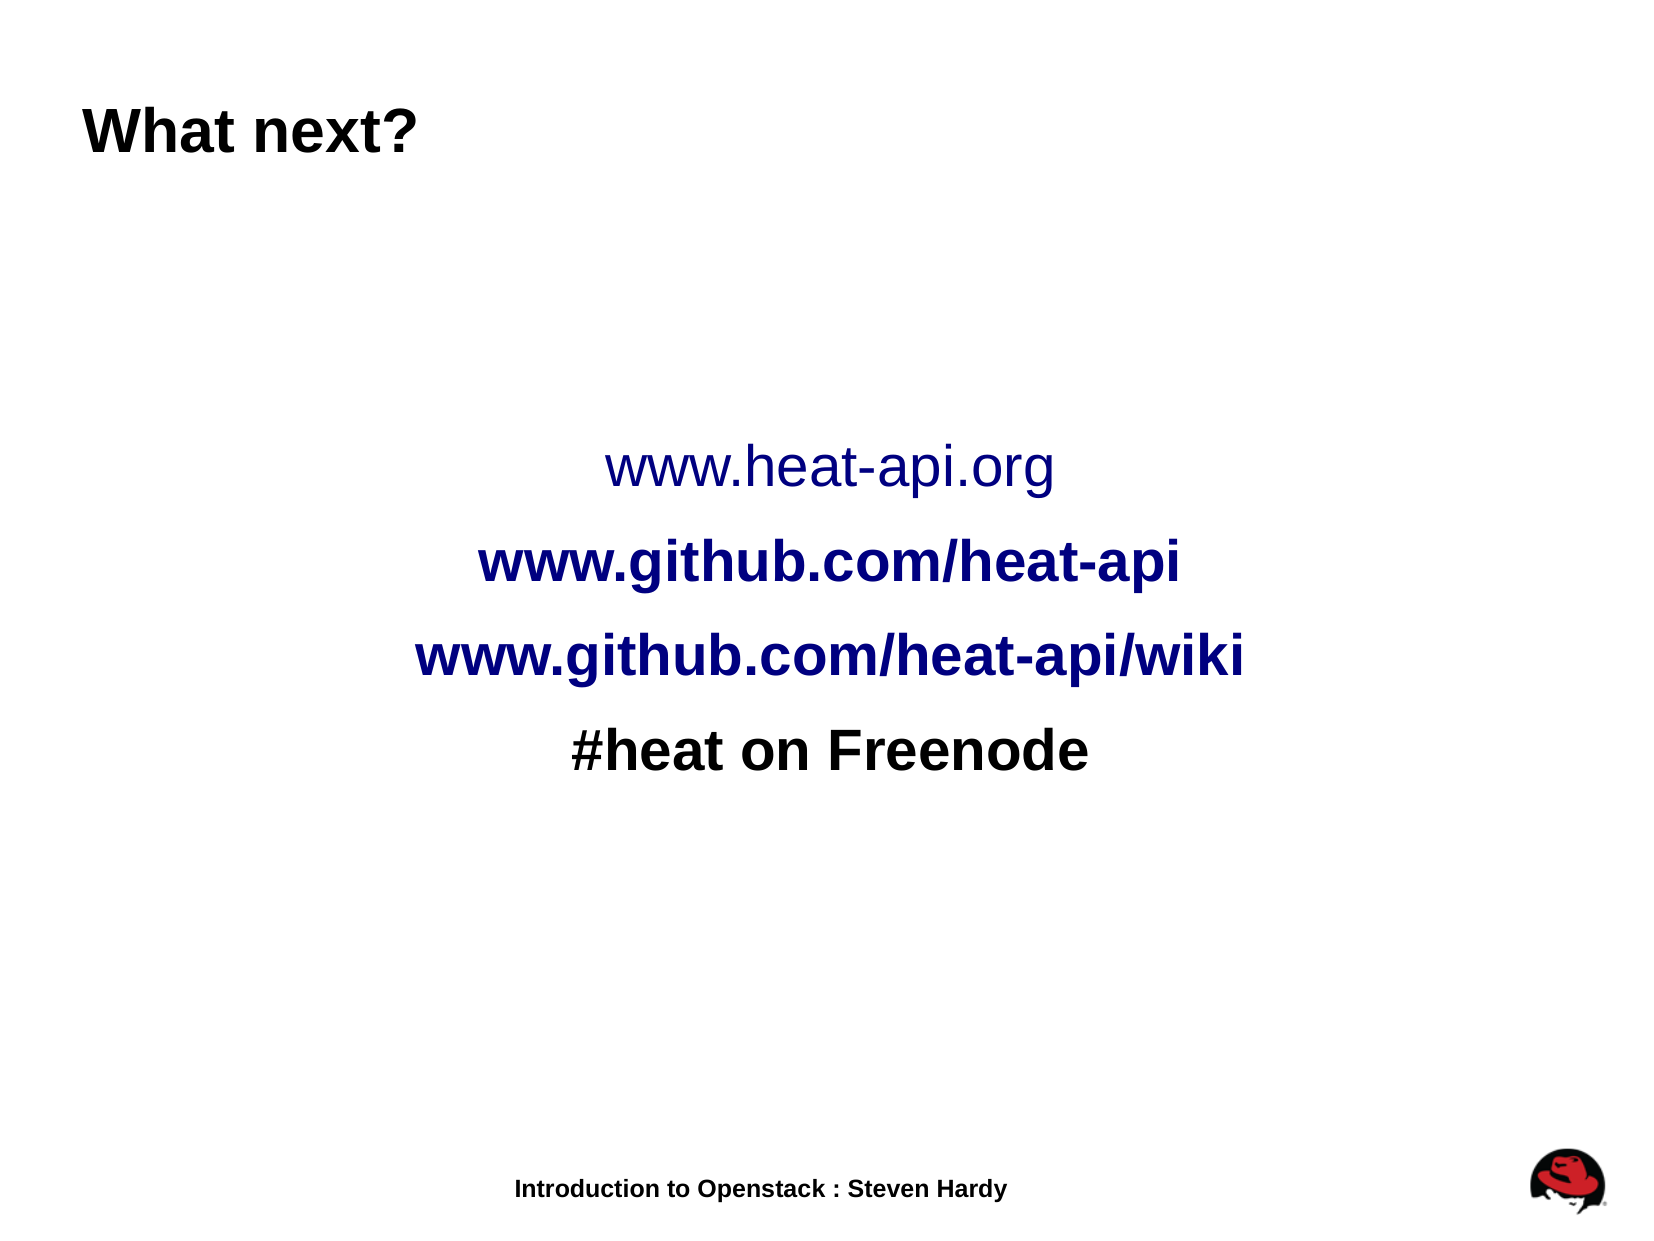

# What next?
www.heat-api.org
www.github.com/heat-api
www.github.com/heat-api/wiki
#heat on Freenode